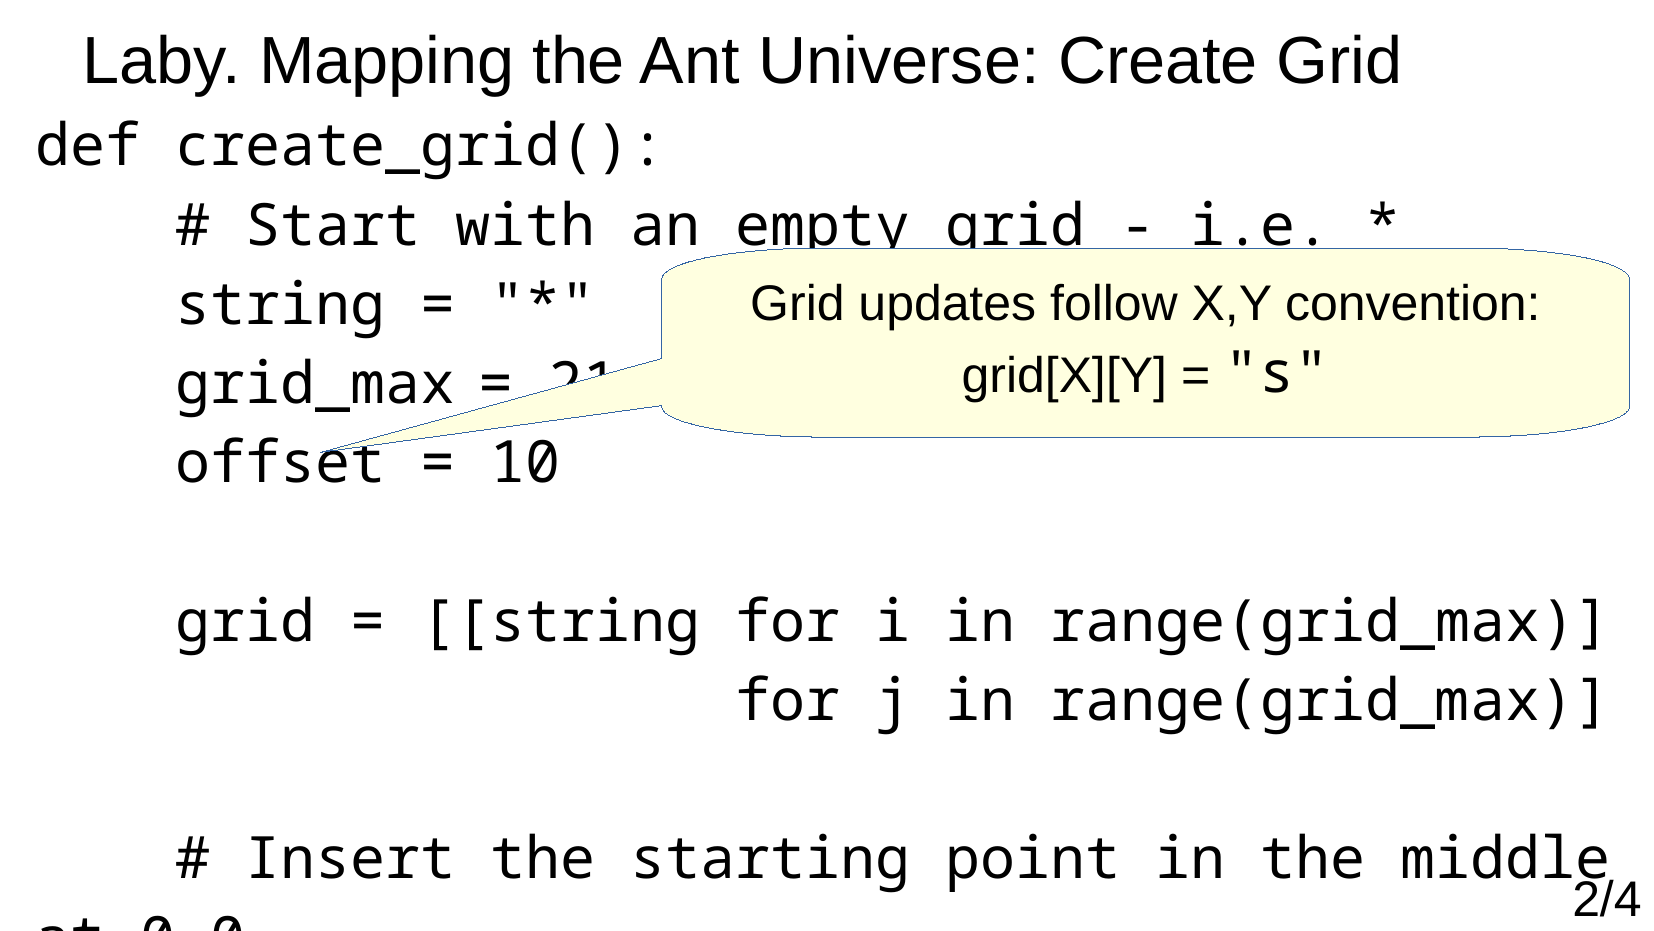

# Laby. Mapping the Ant Universe: Create Grid
def create_grid():
 # Start with an empty grid - i.e. *
 string = "*"
 grid_max	= 21
 offset = 10
 grid = [[string for i in range(grid_max)]
 for j in range(grid_max)]
 # Insert the starting point in the middle at 0,0
 grid[0 + offset][0 + offset] = "s"
 return grid
Grid updates follow X,Y convention:
grid[X][Y] = "s"
2/4